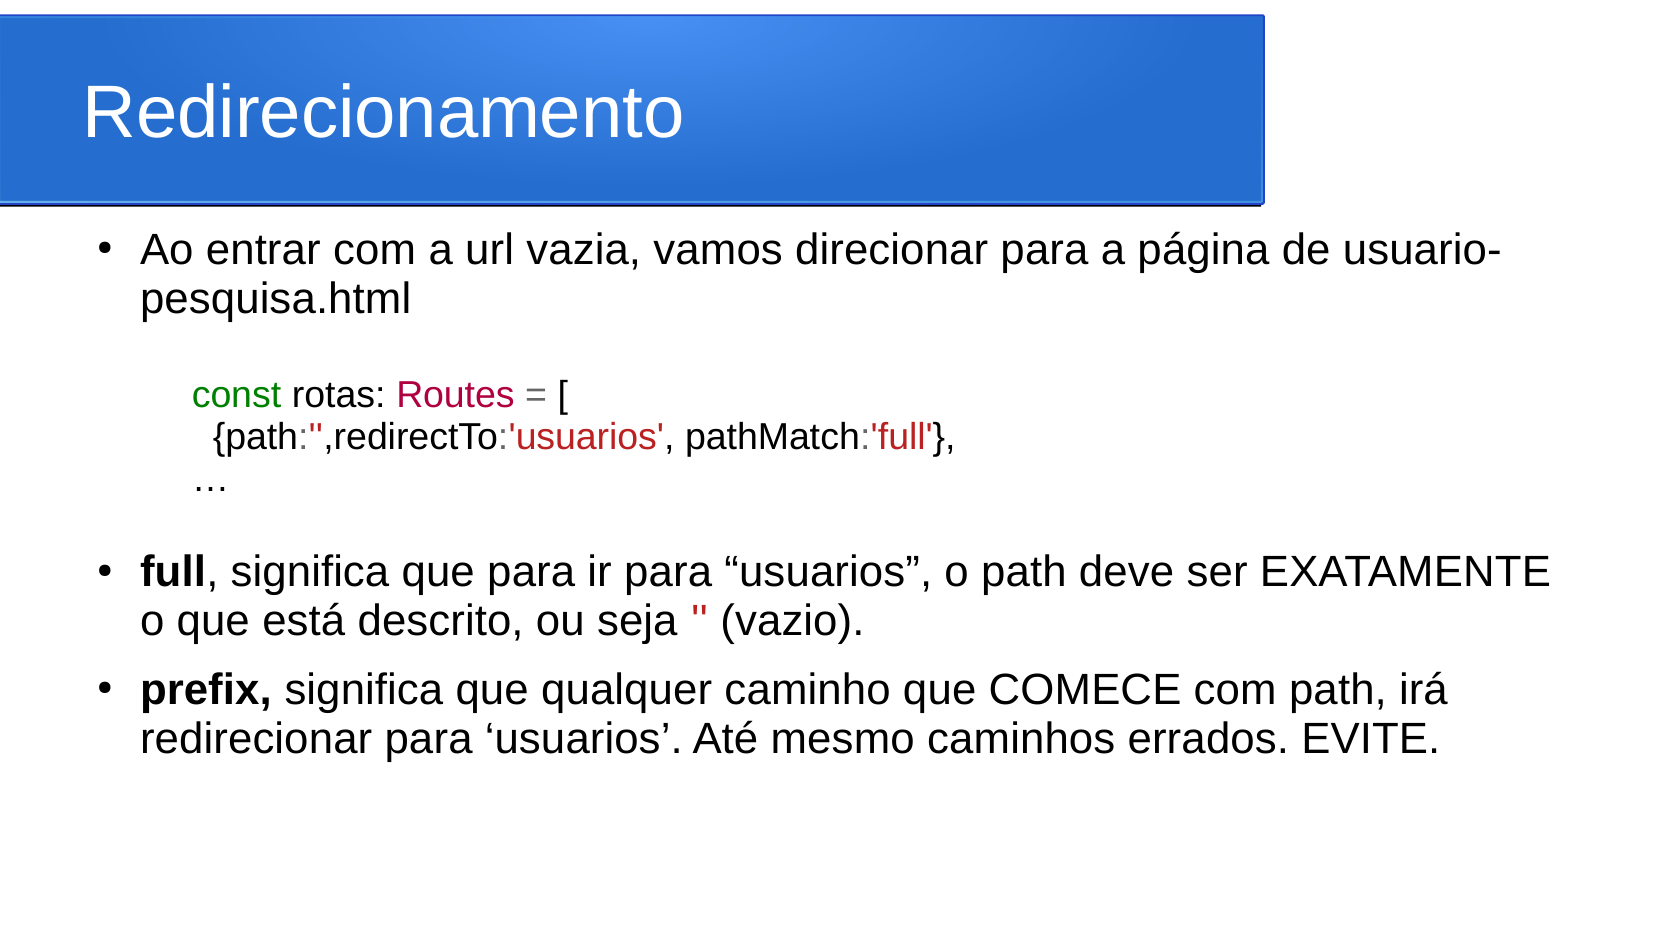

# Redirecionamento
Ao entrar com a url vazia, vamos direcionar para a página de usuario-pesquisa.html
full, significa que para ir para “usuarios”, o path deve ser EXATAMENTE o que está descrito, ou seja '' (vazio).
prefix, significa que qualquer caminho que COMECE com path, irá redirecionar para ‘usuarios’. Até mesmo caminhos errados. EVITE.
const rotas: Routes = [
 {path:'',redirectTo:'usuarios', pathMatch:'full'},
…